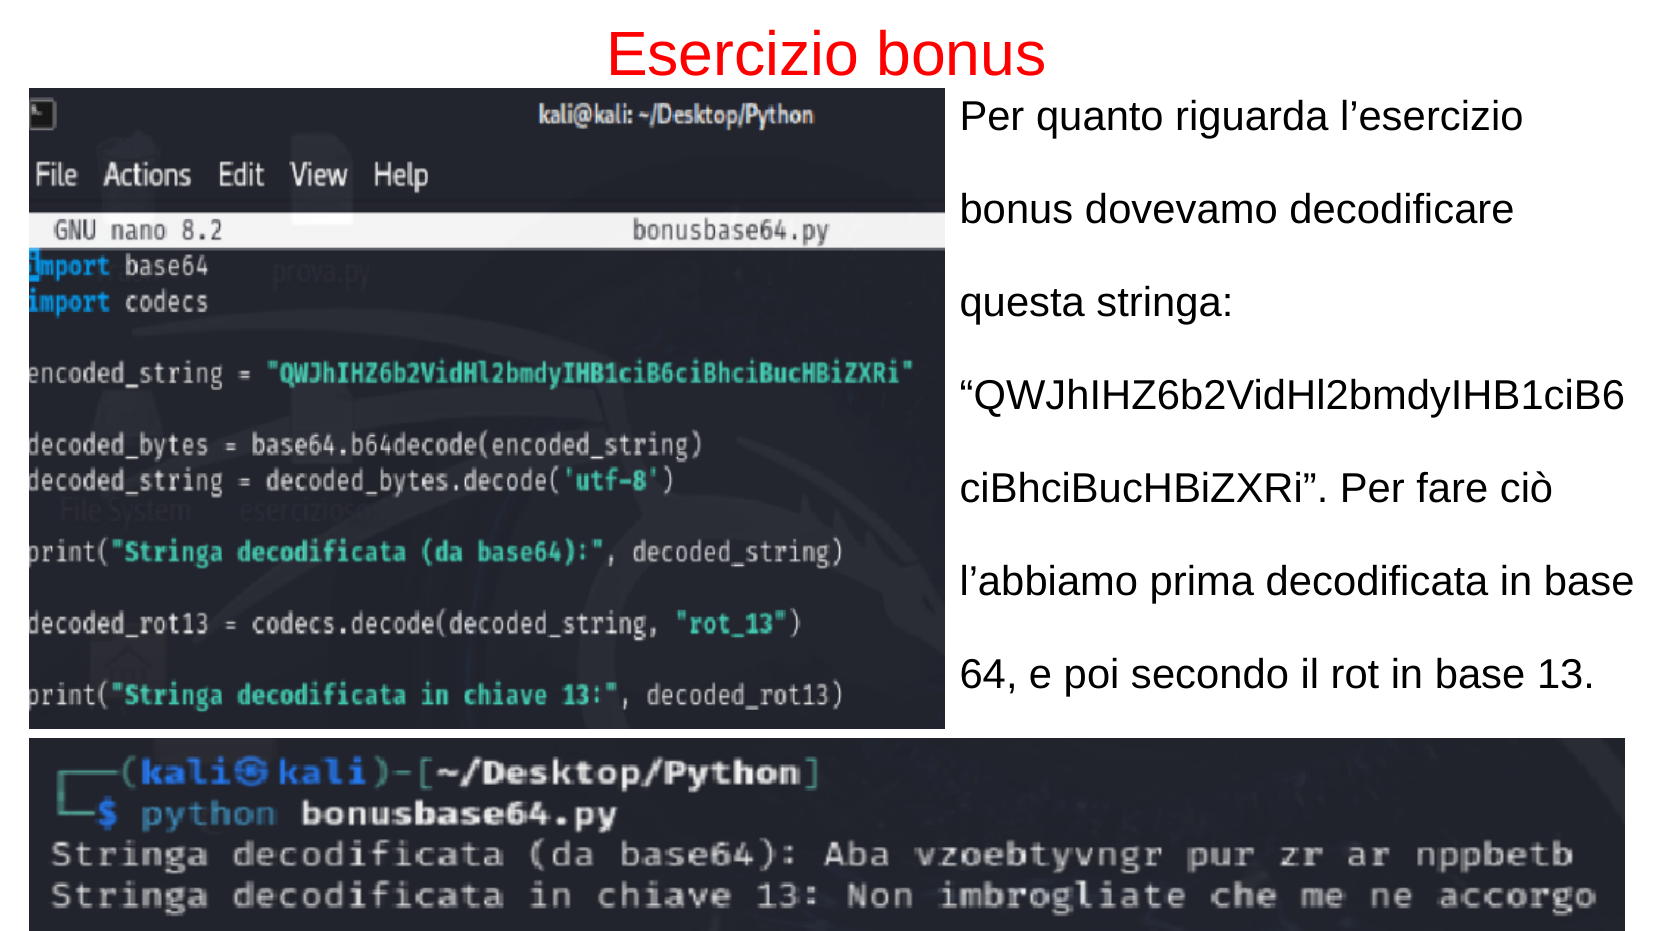

# Esercizio bonus
Per quanto riguarda l’esercizio bonus dovevamo decodificare questa stringa: “QWJhIHZ6b2VidHl2bmdyIHB1ciB6ciBhciBucHBiZXRi”. Per fare ciò l’abbiamo prima decodificata in base 64, e poi secondo il rot in base 13.